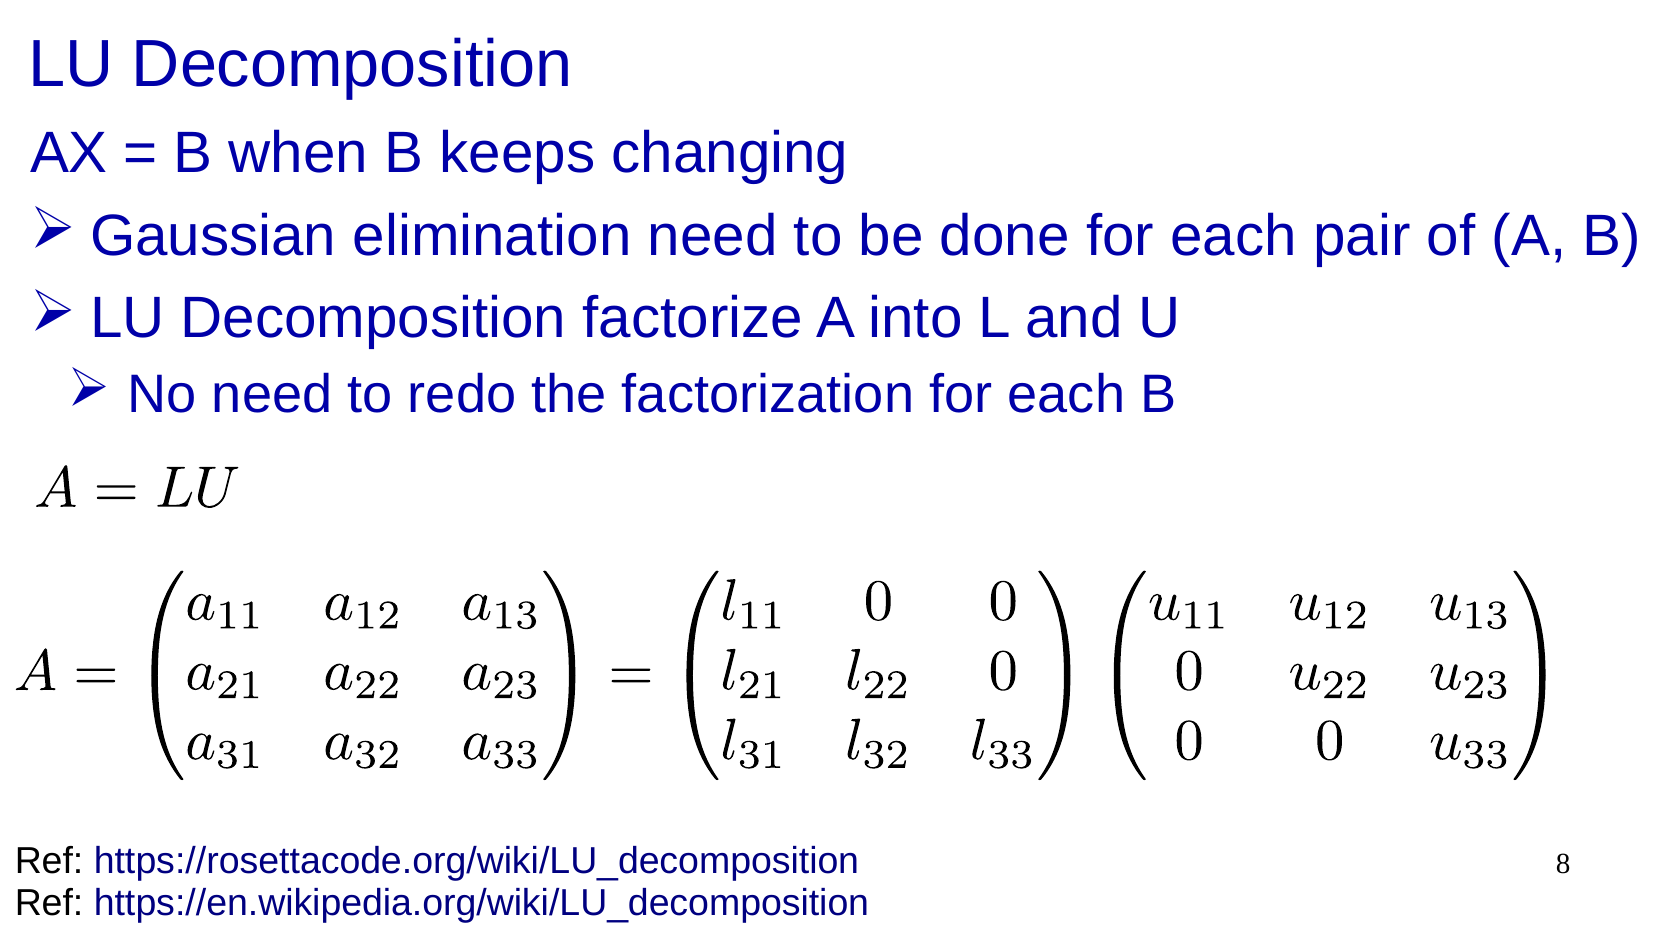

# LU Decomposition
AX = B when B keeps changing
Gaussian elimination need to be done for each pair of (A, B)
LU Decomposition factorize A into L and U
No need to redo the factorization for each B
Ref: https://rosettacode.org/wiki/LU_decomposition
Ref: https://en.wikipedia.org/wiki/LU_decomposition
8